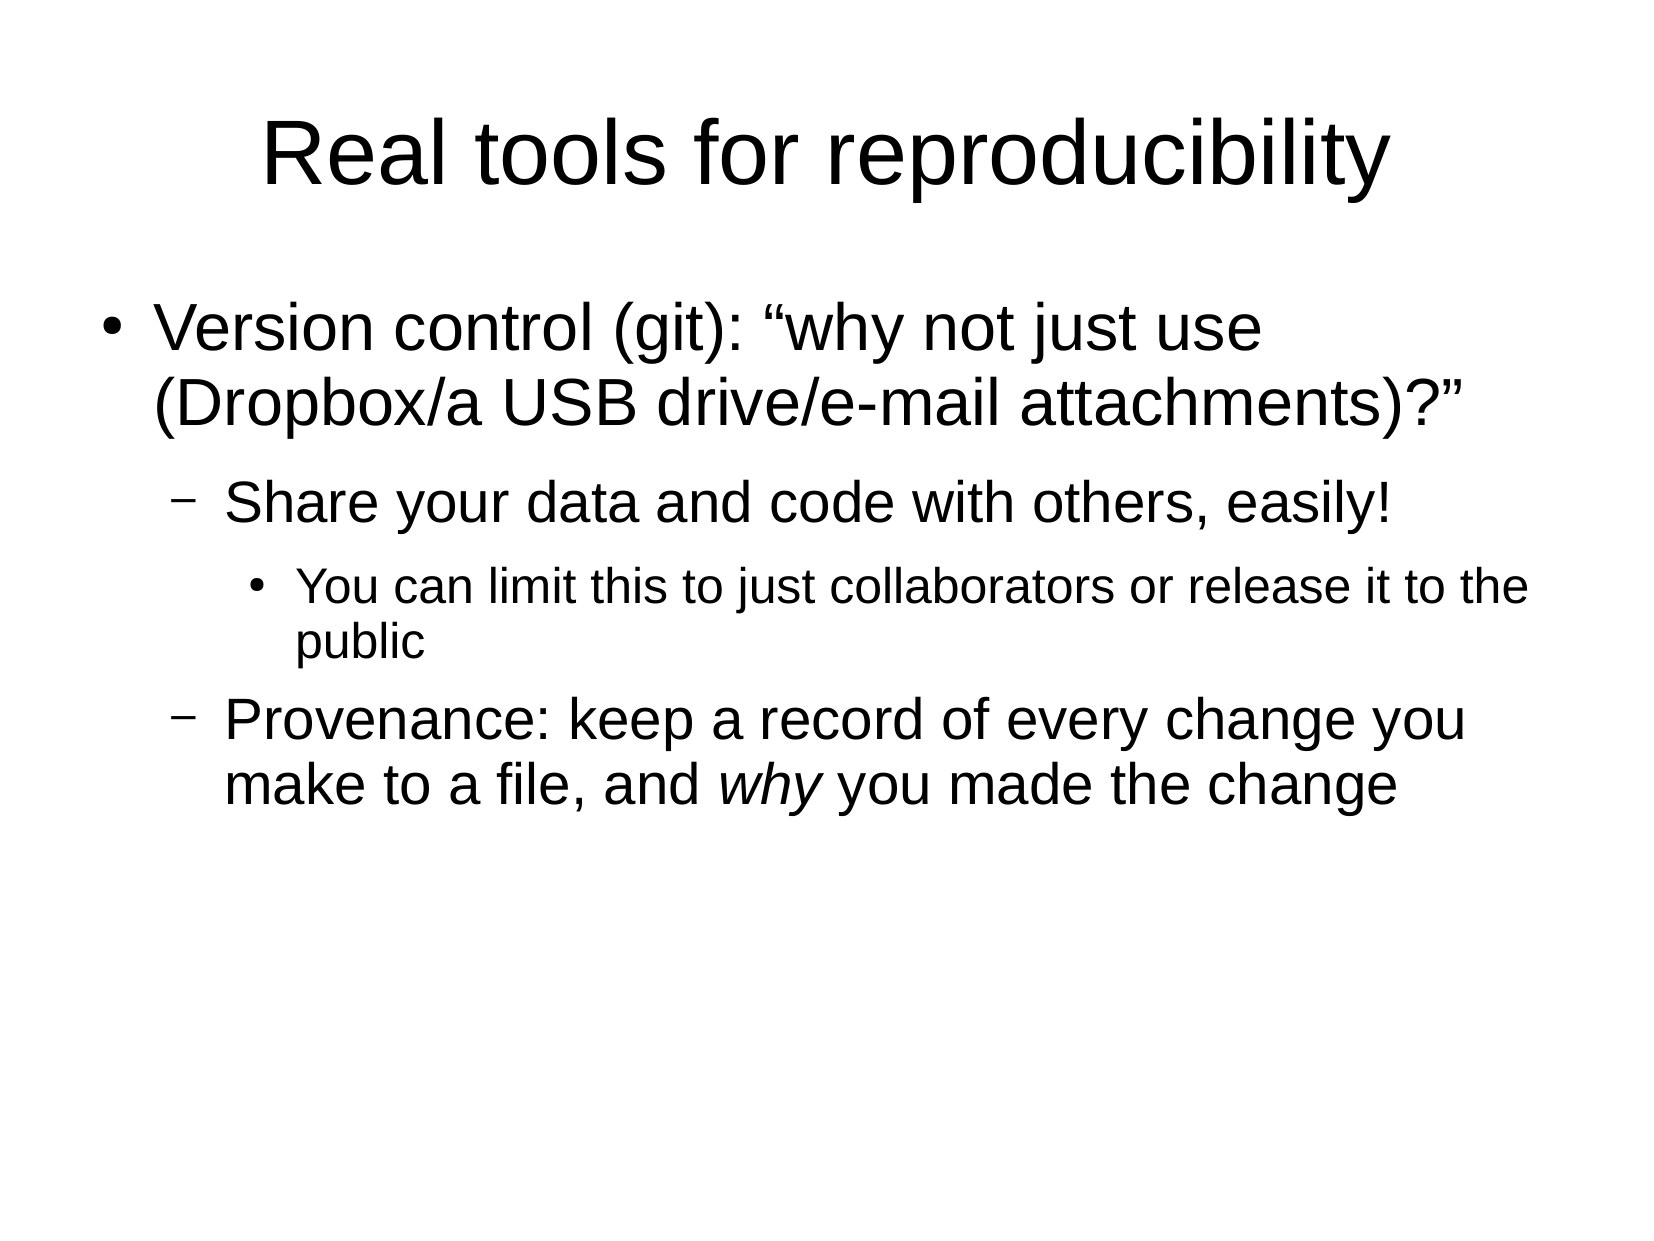

# Real tools for reproducibility
Version control (git): “why not just use (Dropbox/a USB drive/e-mail attachments)?”
Share your data and code with others, easily!
You can limit this to just collaborators or release it to the public
Provenance: keep a record of every change you make to a file, and why you made the change